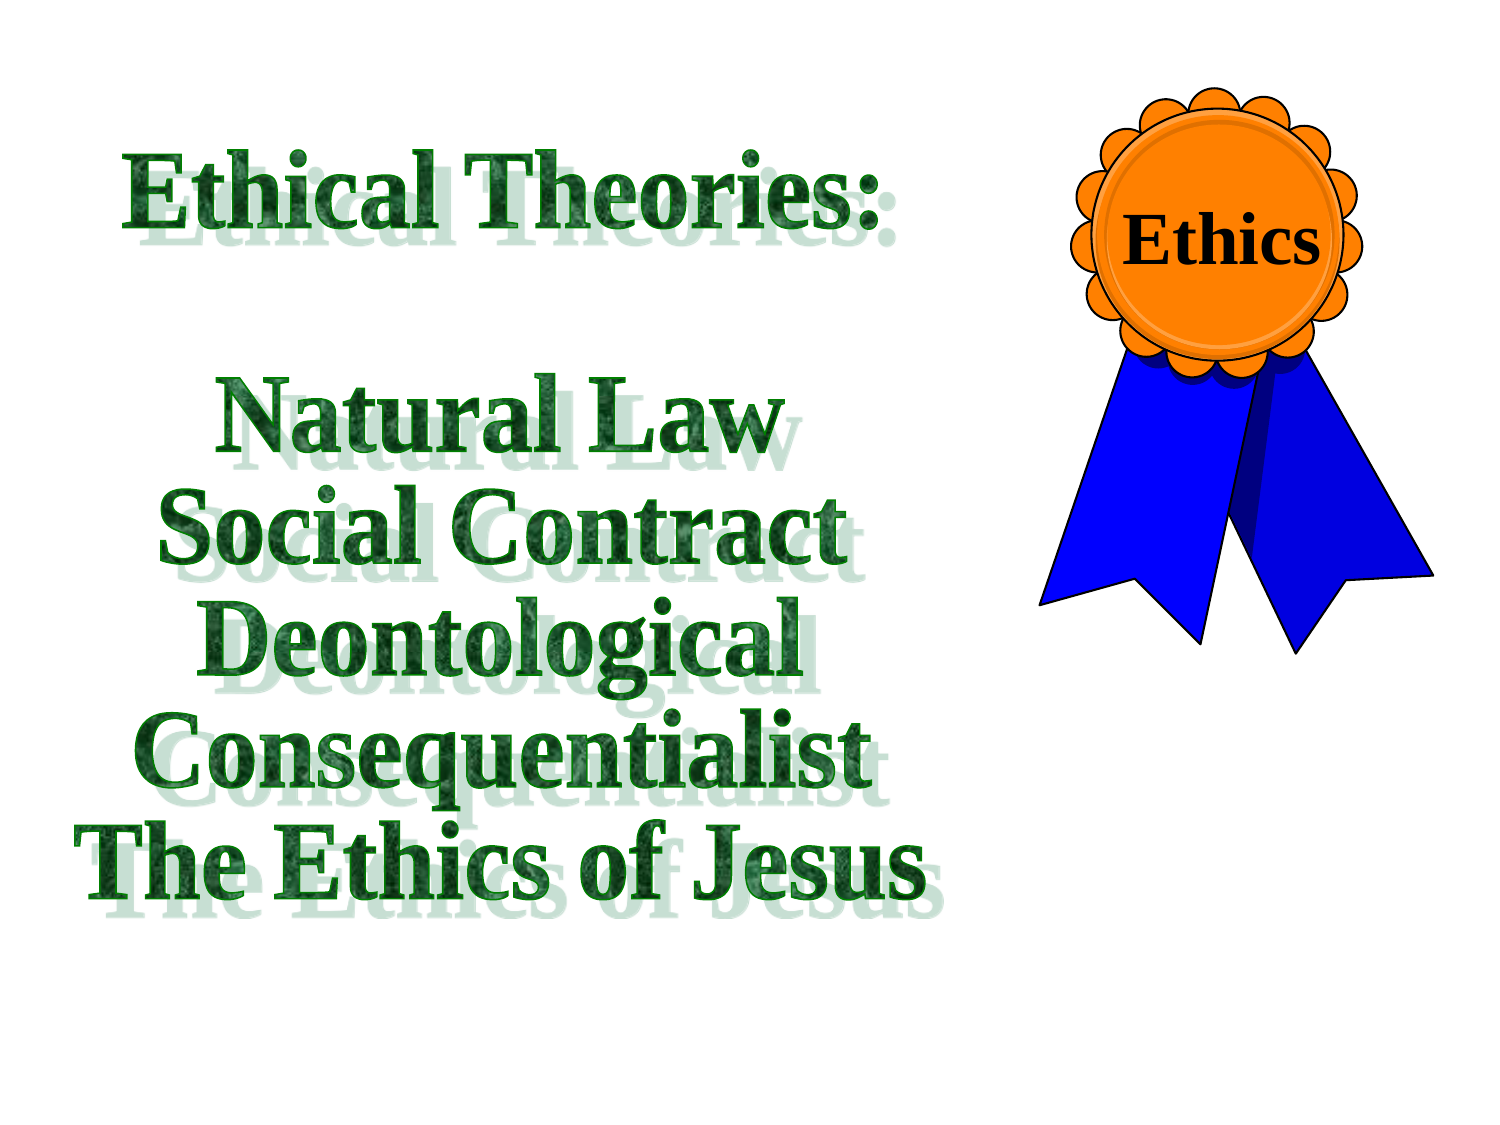

Ethical Theories:
Natural Law
Social Contract
Deontological
Consequentialist
The Ethics of Jesus
Ethics